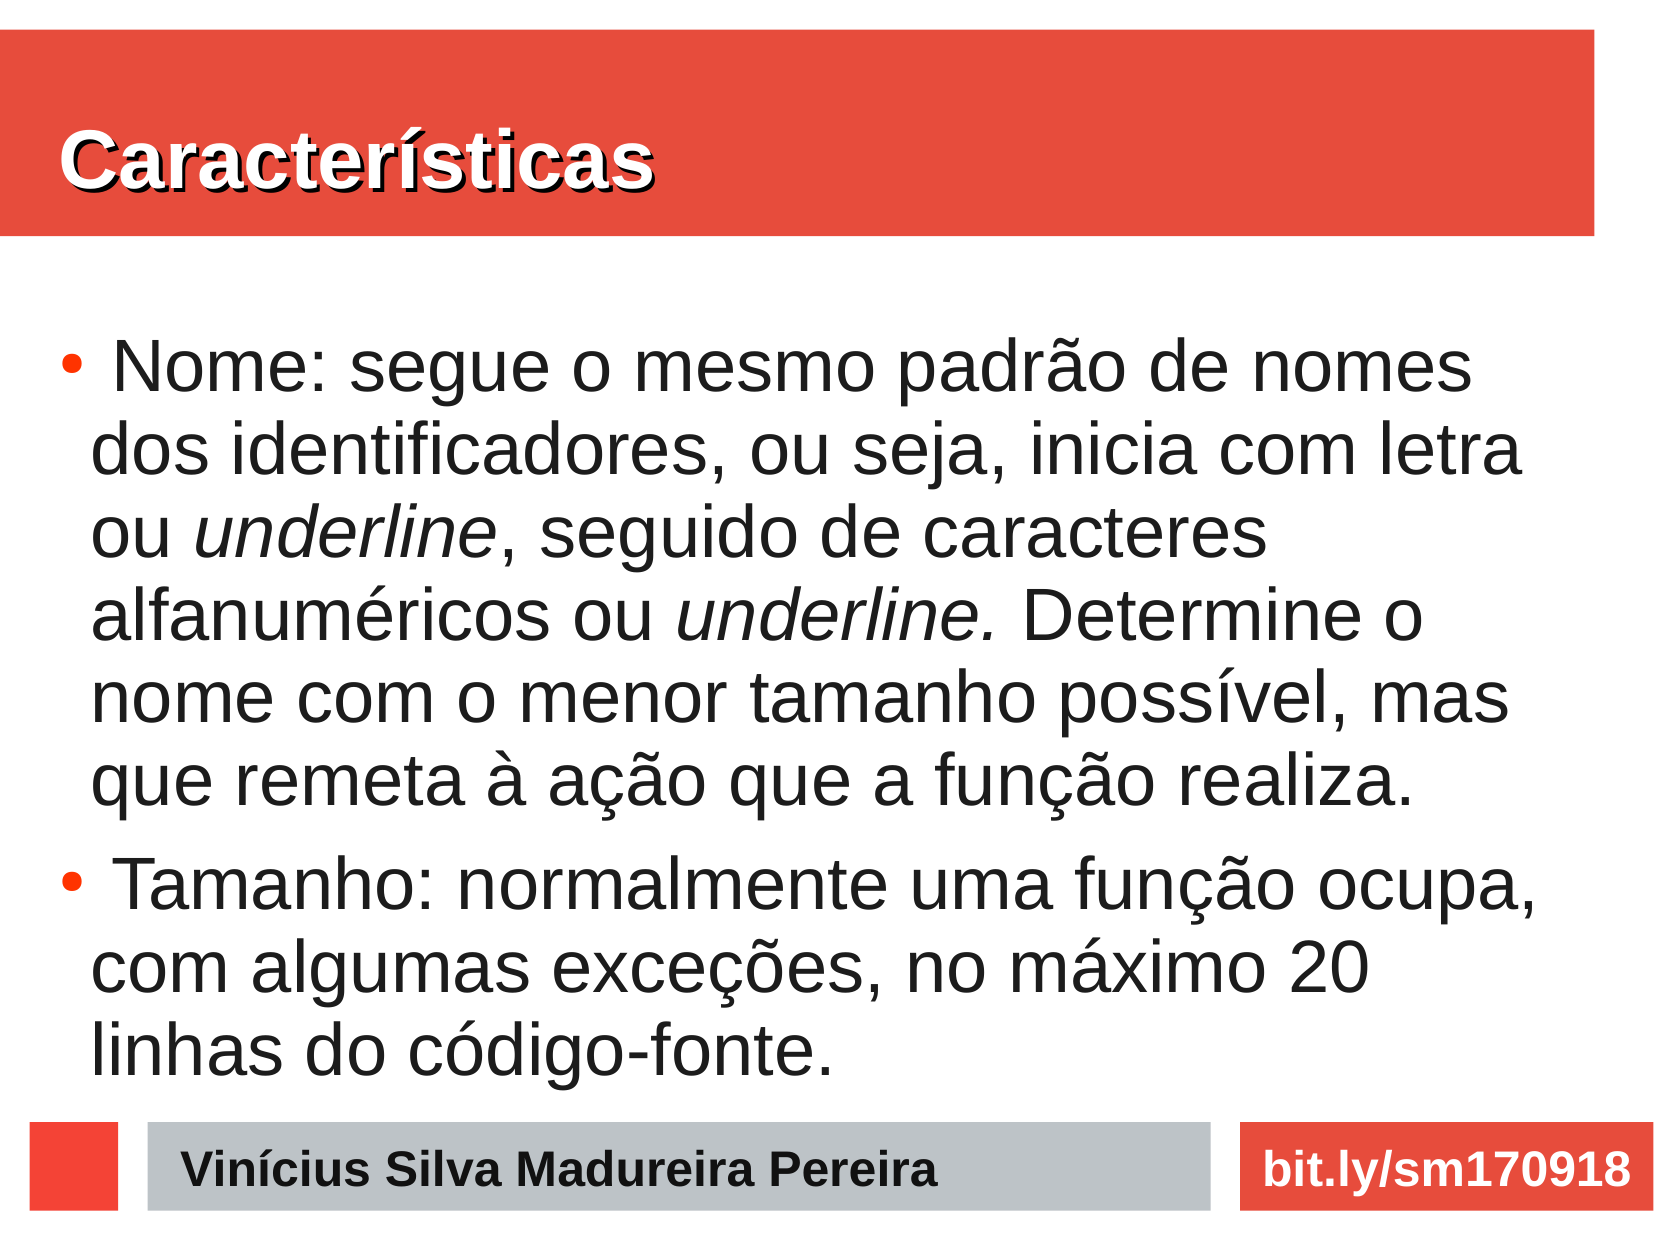

# Características
 Nome: segue o mesmo padrão de nomes dos identificadores, ou seja, inicia com letra ou underline, seguido de caracteres alfanuméricos ou underline. Determine o nome com o menor tamanho possível, mas que remeta à ação que a função realiza.
 Tamanho: normalmente uma função ocupa, com algumas exceções, no máximo 20 linhas do código-fonte.
Vinícius Silva Madureira Pereira
bit.ly/sm170918